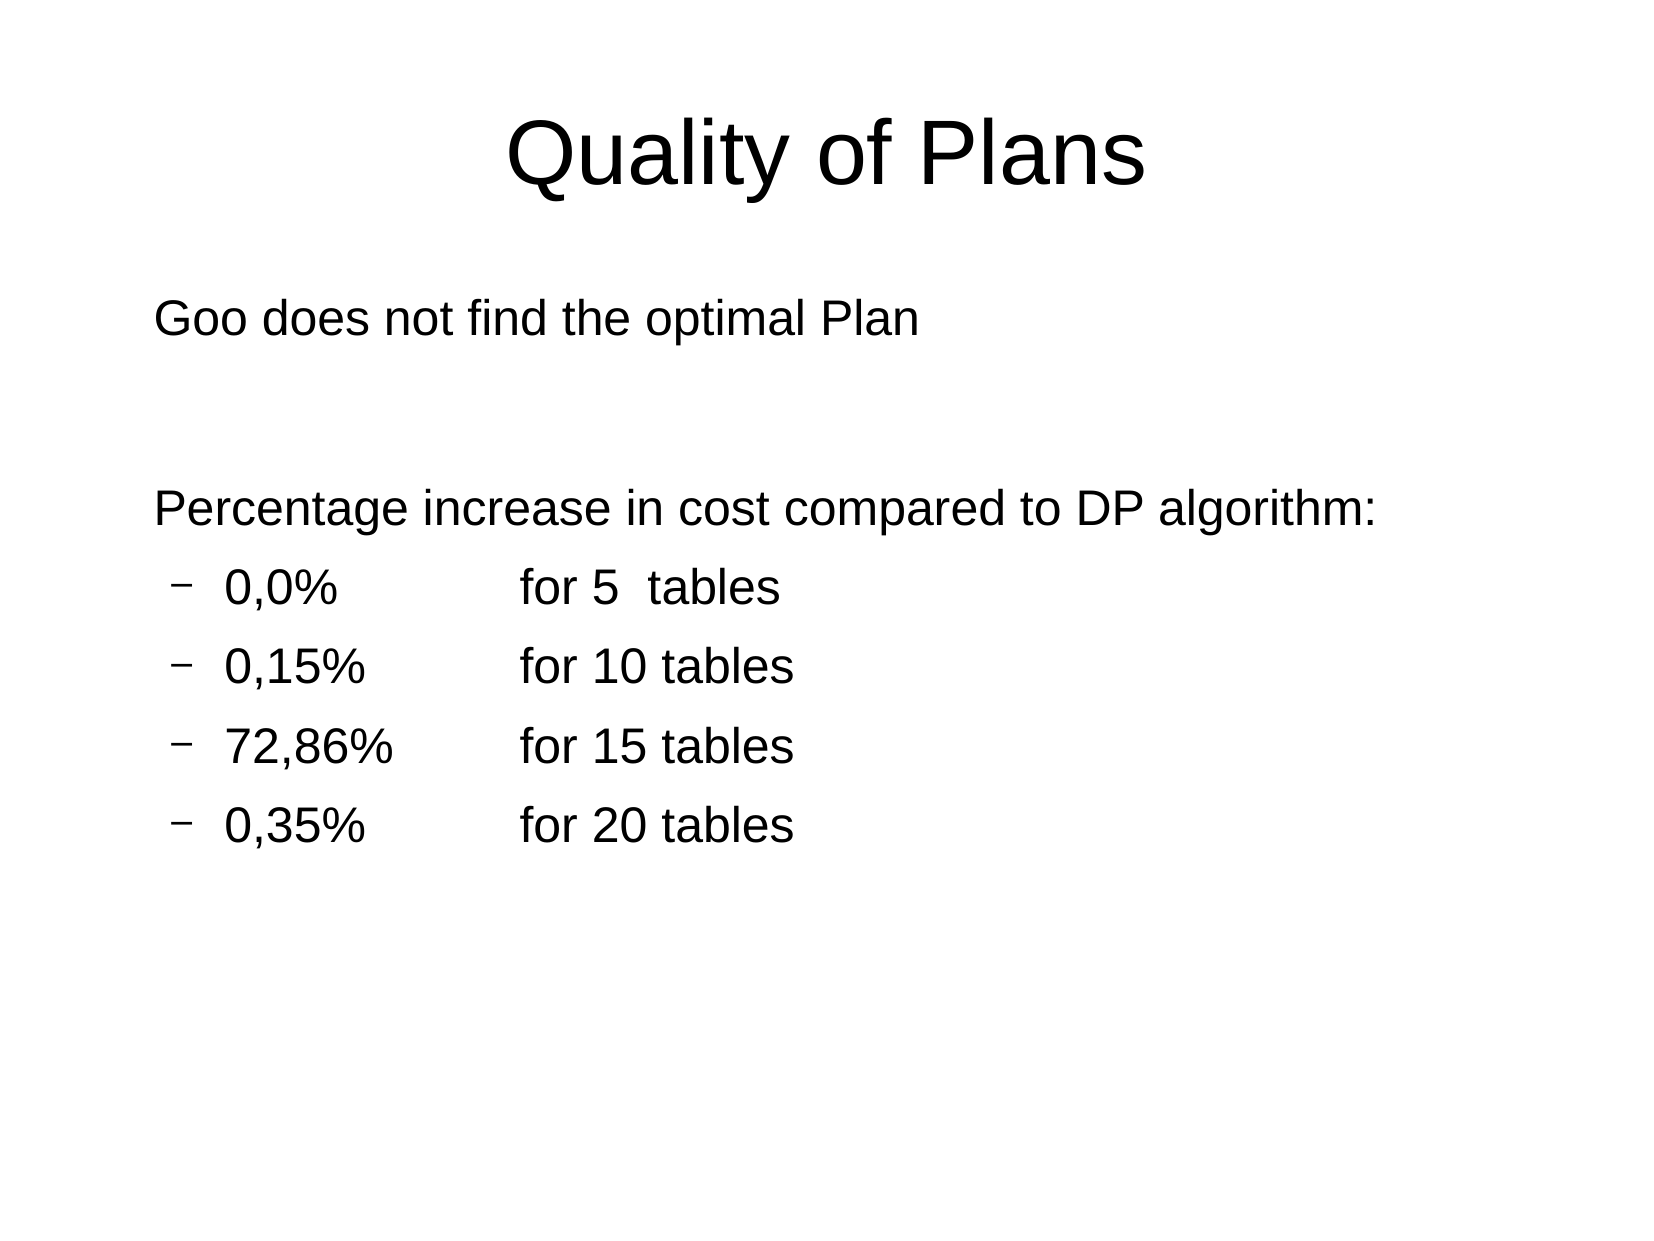

# Quality of Plans
Goo does not find the optimal Plan
Percentage increase in cost compared to DP algorithm:
0,0%			for 5 tables
0,15%			for 10 tables
72,86%		for 15 tables
0,35%			for 20 tables